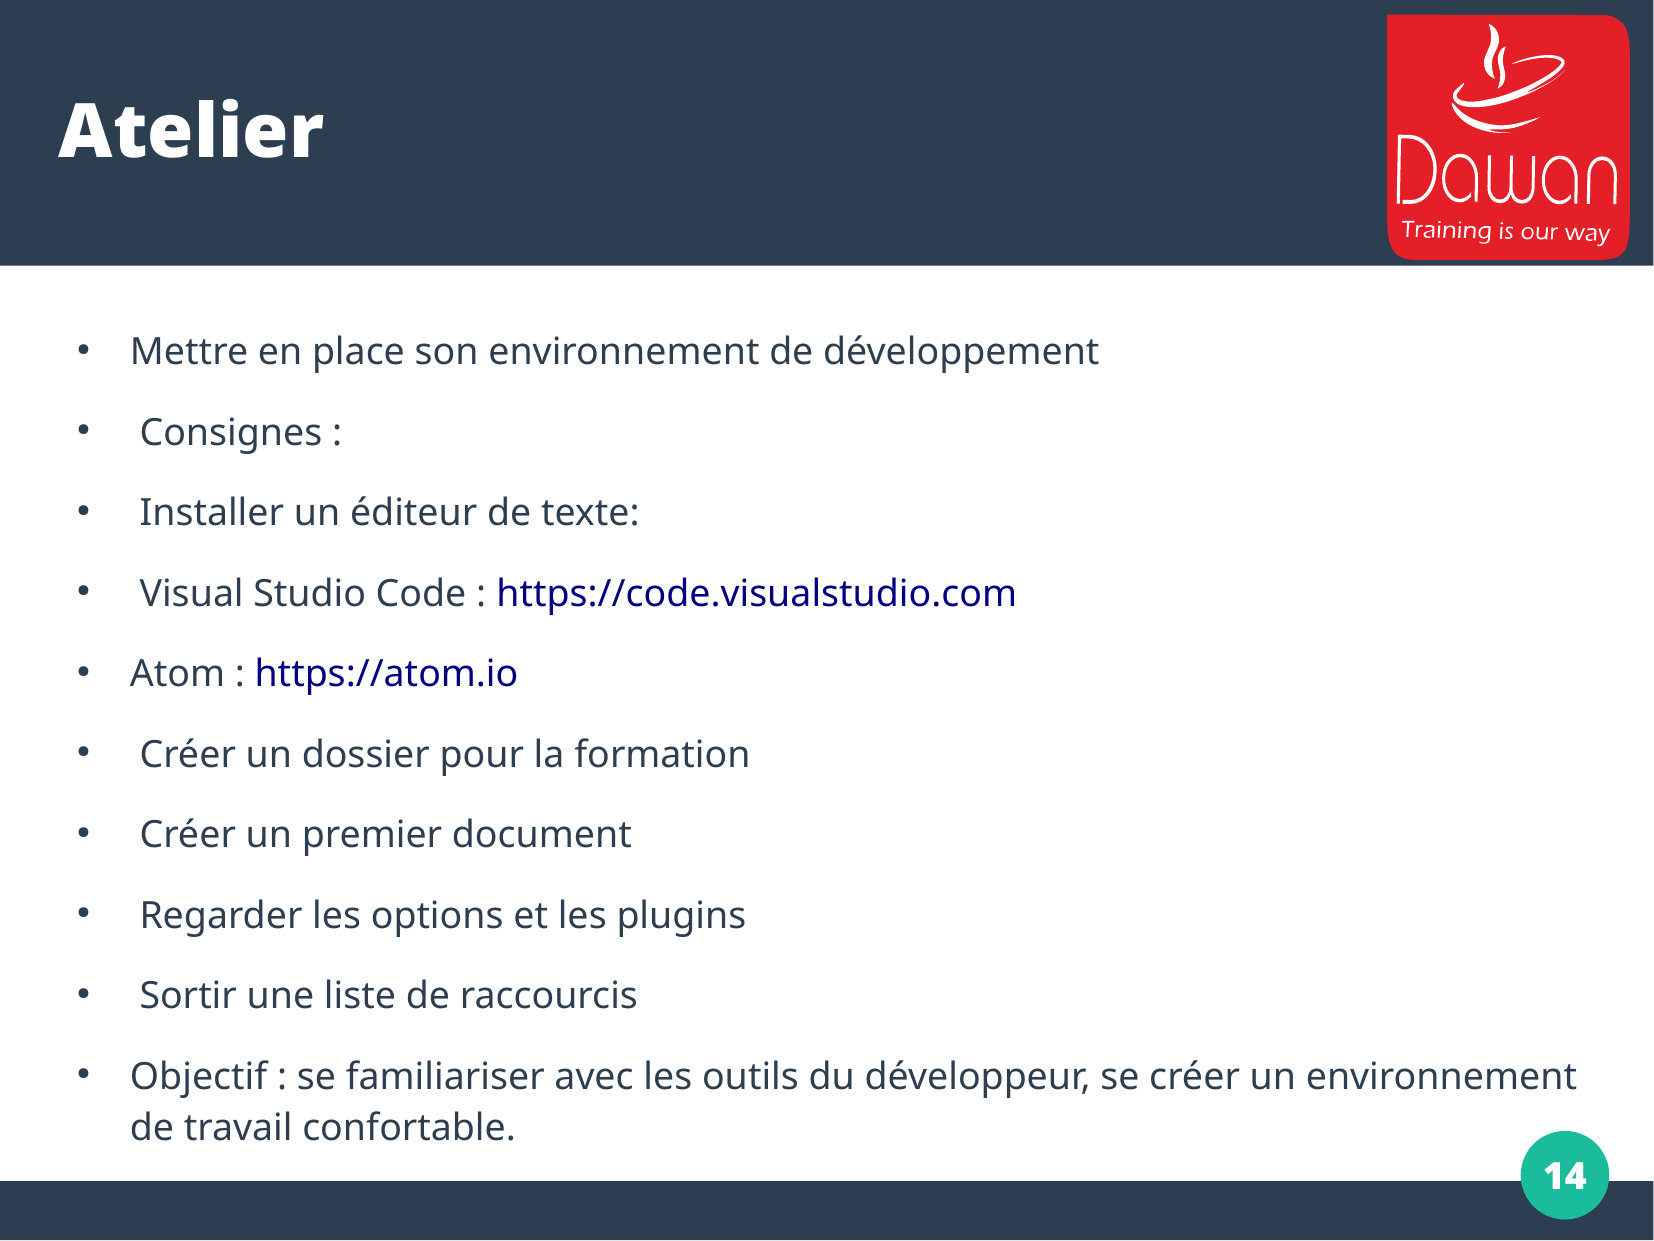

# Atelier
Mettre en place son environnement de développement
 Consignes :
 Installer un éditeur de texte:
 Visual Studio Code : https://code.visualstudio.com
Atom : https://atom.io
 Créer un dossier pour la formation
 Créer un premier document
 Regarder les options et les plugins
 Sortir une liste de raccourcis
Objectif : se familiariser avec les outils du développeur, se créer un environnement de travail confortable.
14